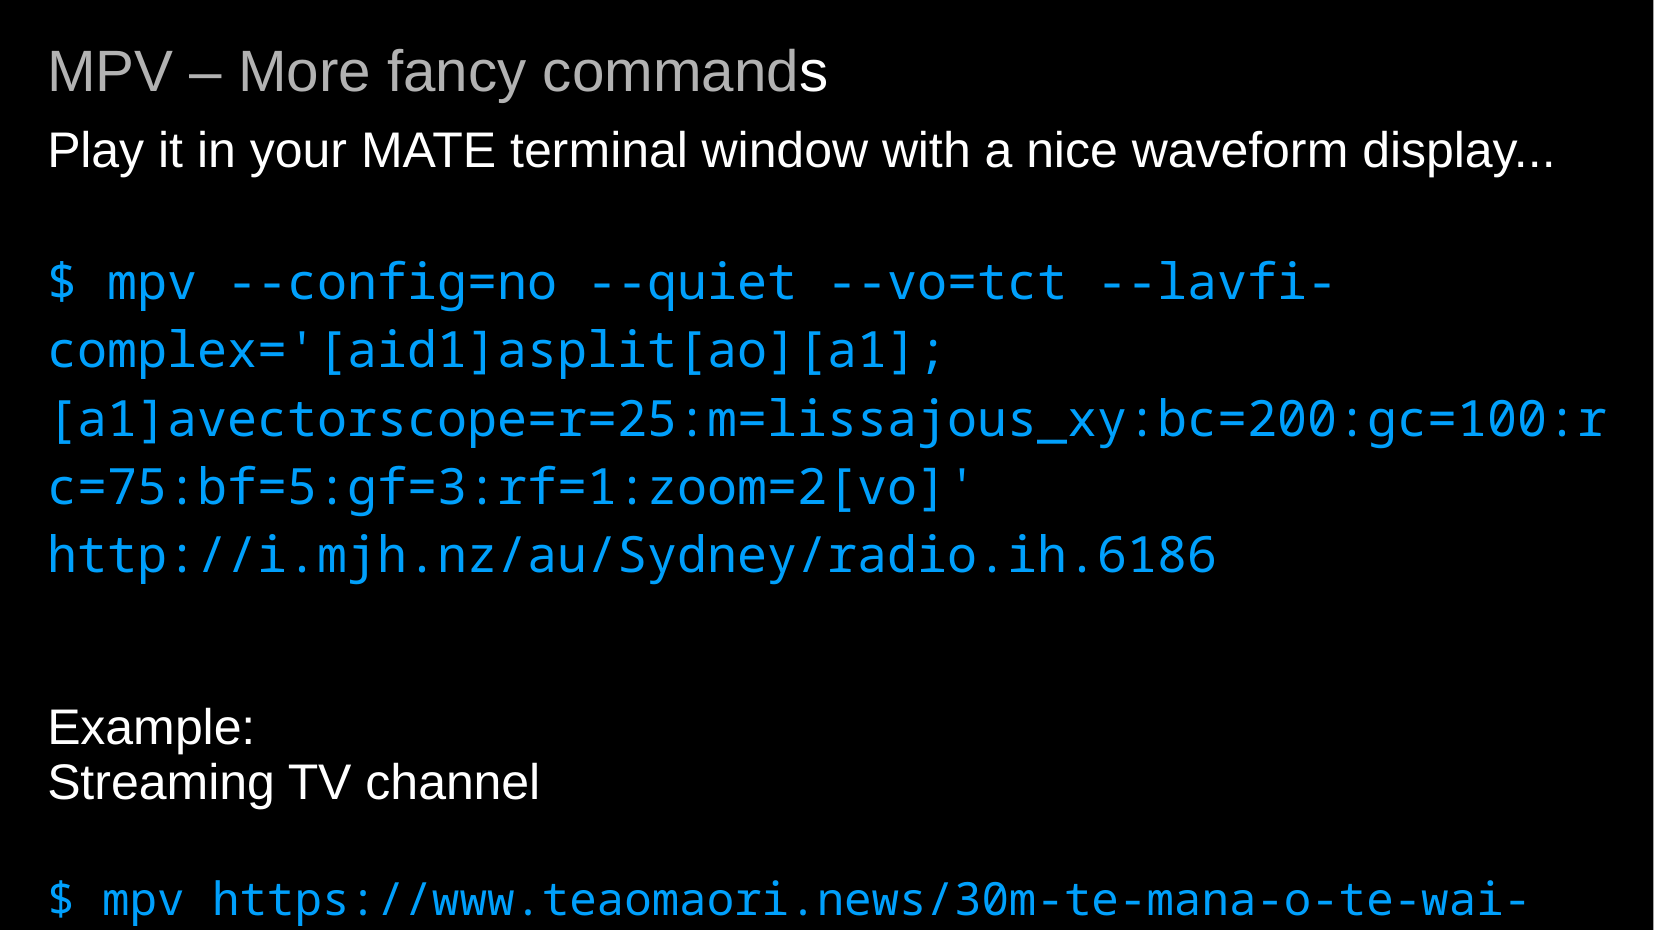

# MPV – More fancy commands
Play it in your MATE terminal window with a nice waveform display...
$ mpv --config=no --quiet --vo=tct --lavfi-complex='[aid1]asplit[ao][a1];[a1]avectorscope=r=25:m=lissajous_xy:bc=200:gc=100:rc=75:bf=5:gf=3:rf=1:zoom=2[vo]' http://i.mjh.nz/au/Sydney/radio.ih.6186
Example:
Streaming TV channel
$ mpv https://www.teaomaori.news/30m-te-mana-o-te-wai-fund-now-open